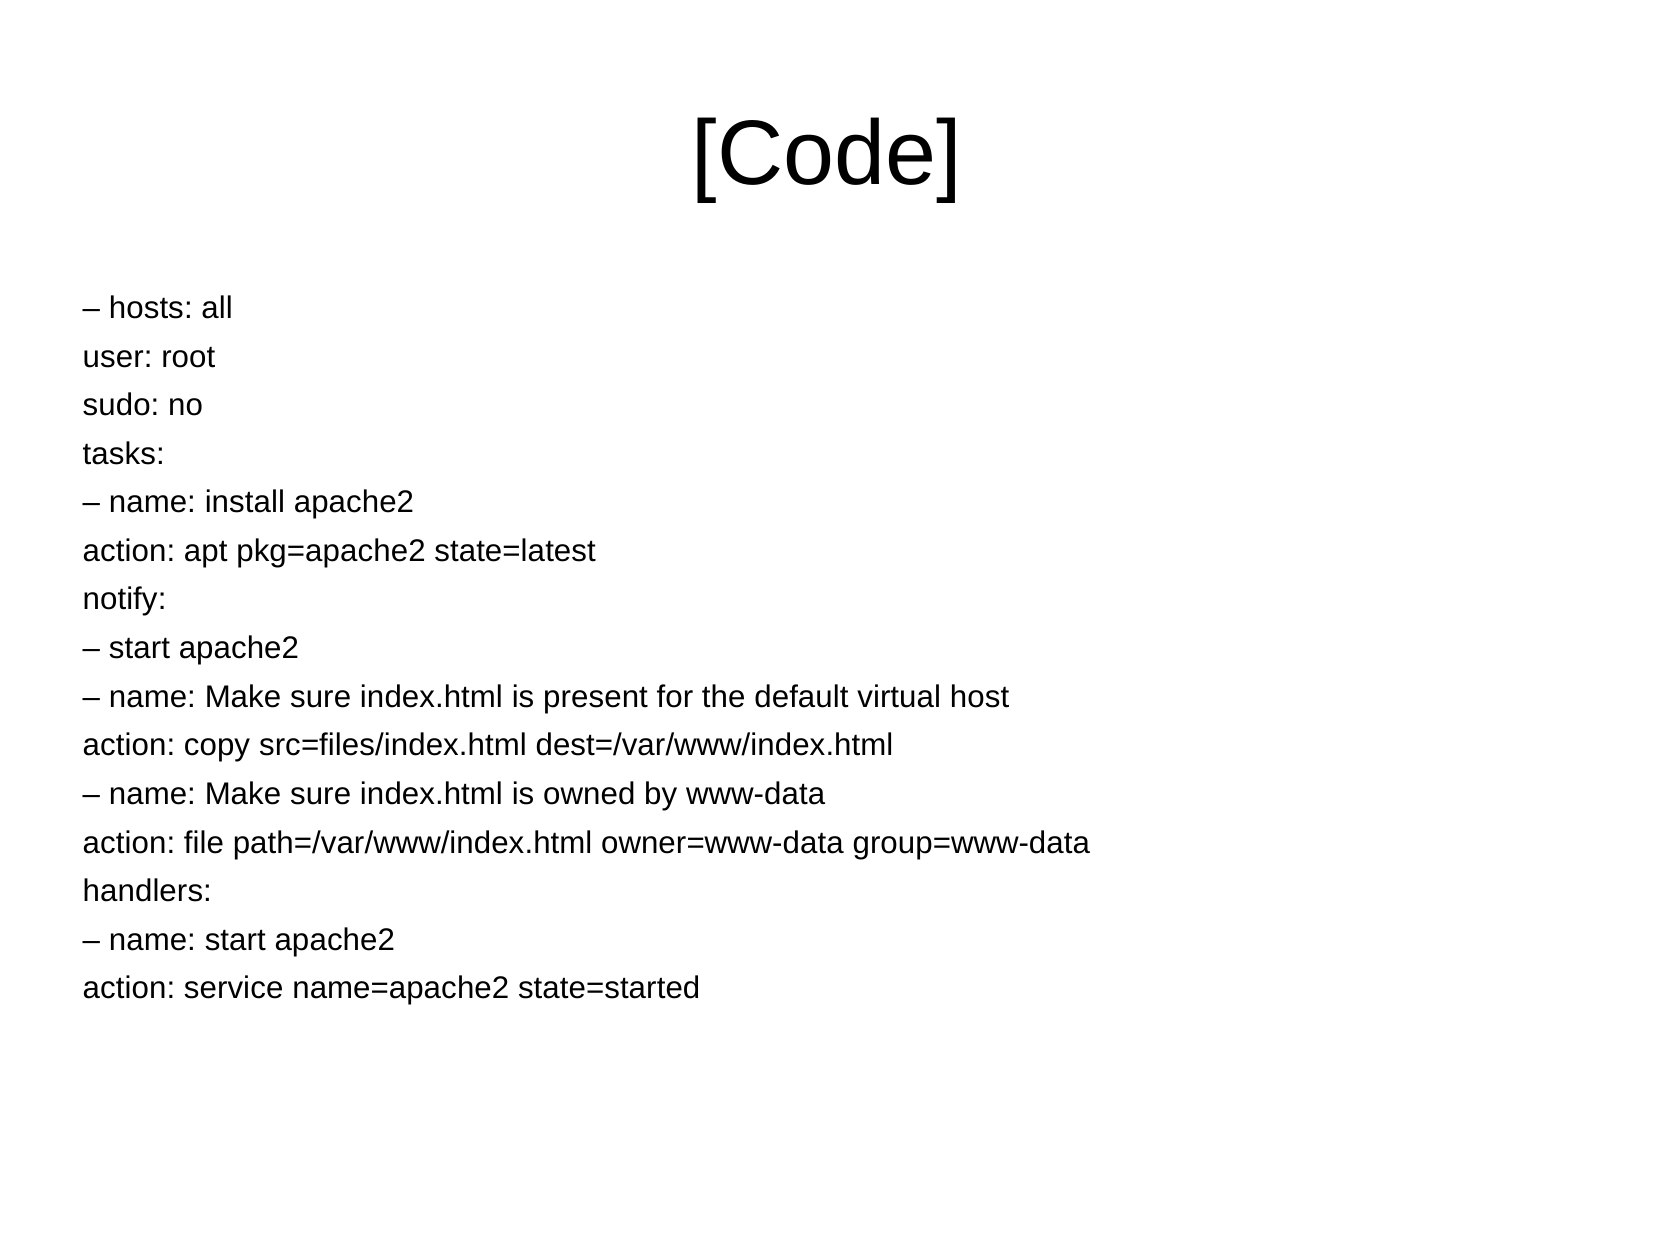

# [Code]
– hosts: all
user: root
sudo: no
tasks:
– name: install apache2
action: apt pkg=apache2 state=latest
notify:
– start apache2
– name: Make sure index.html is present for the default virtual host
action: copy src=files/index.html dest=/var/www/index.html
– name: Make sure index.html is owned by www-data
action: file path=/var/www/index.html owner=www-data group=www-data
handlers:
– name: start apache2
action: service name=apache2 state=started